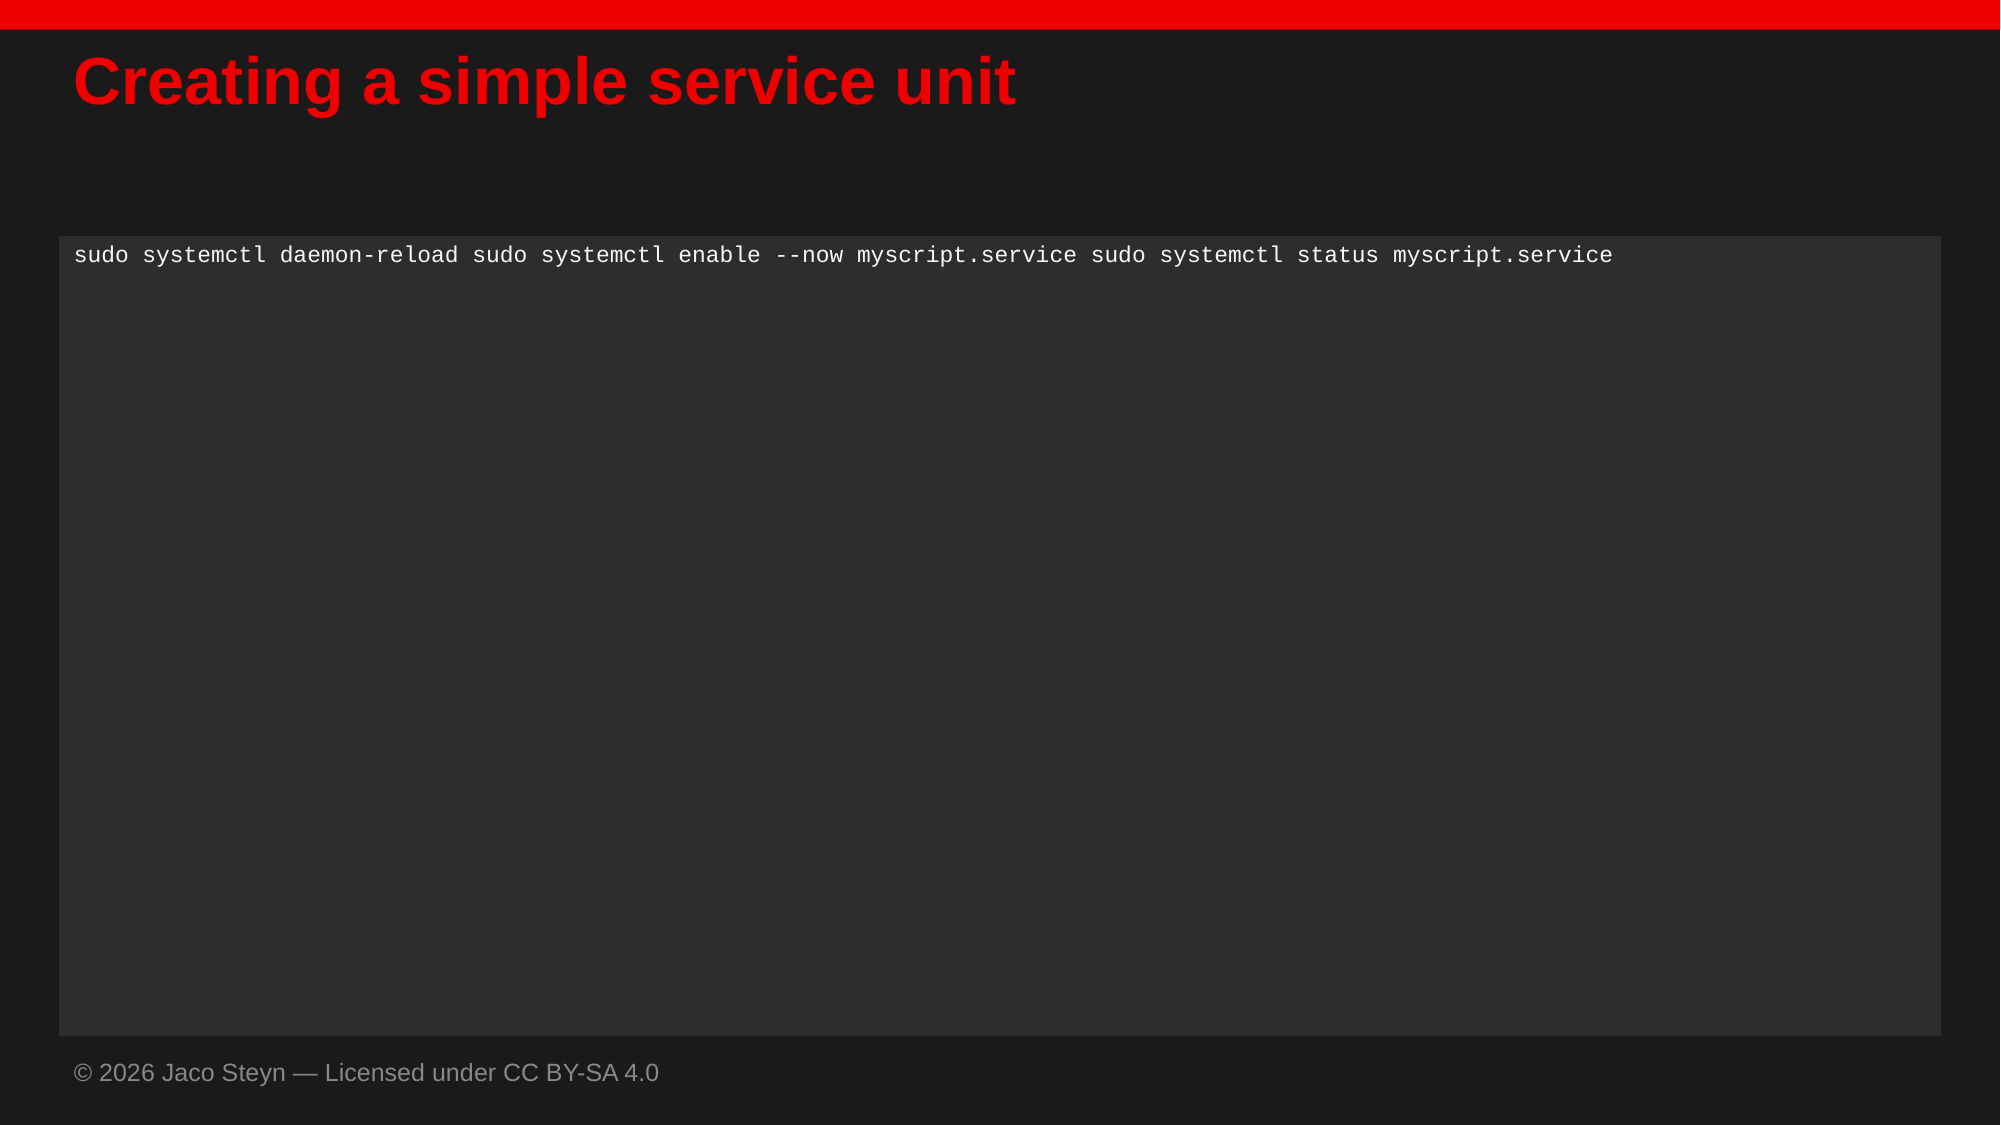

Creating a simple service unit
sudo systemctl daemon-reload sudo systemctl enable --now myscript.service sudo systemctl status myscript.service
© 2026 Jaco Steyn — Licensed under CC BY-SA 4.0